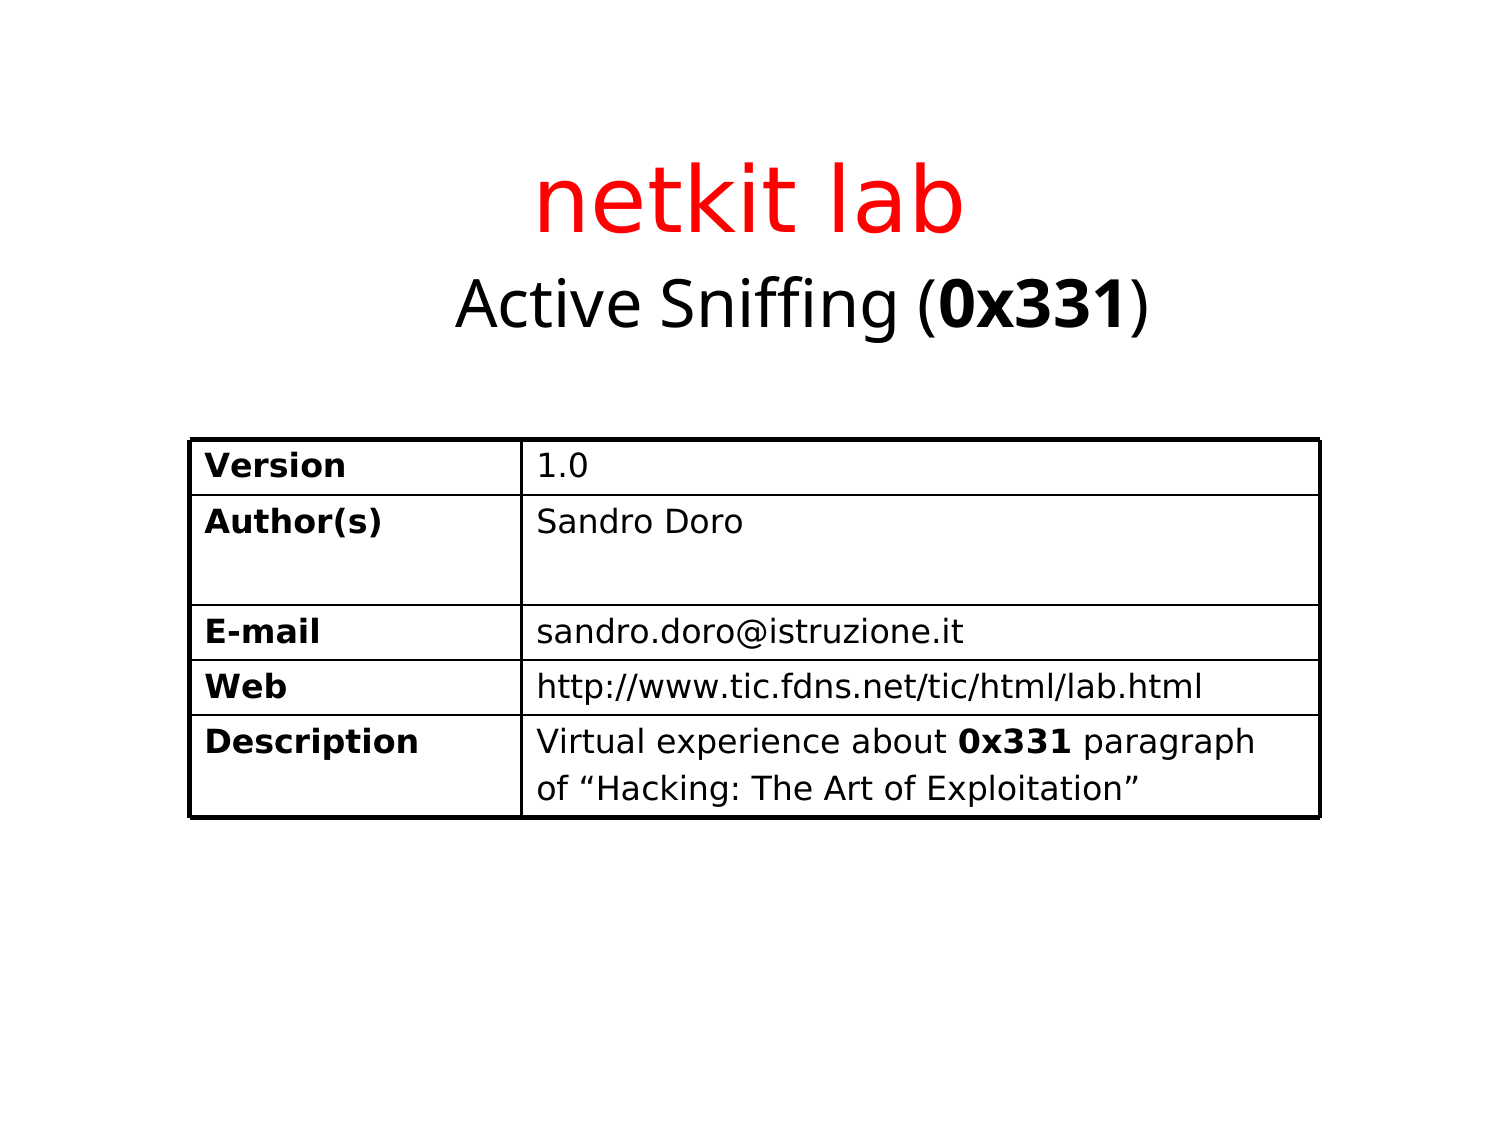

# netkit lab
Active Sniffing (0x331)
Version
1.0
Author(s)
Sandro Doro
E-mail
sandro.doro@istruzione.it
Web
http://www.tic.fdns.net/tic/html/lab.html
Description
Virtual experience about 0x331 paragraph
of “Hacking: The Art of Exploitation”